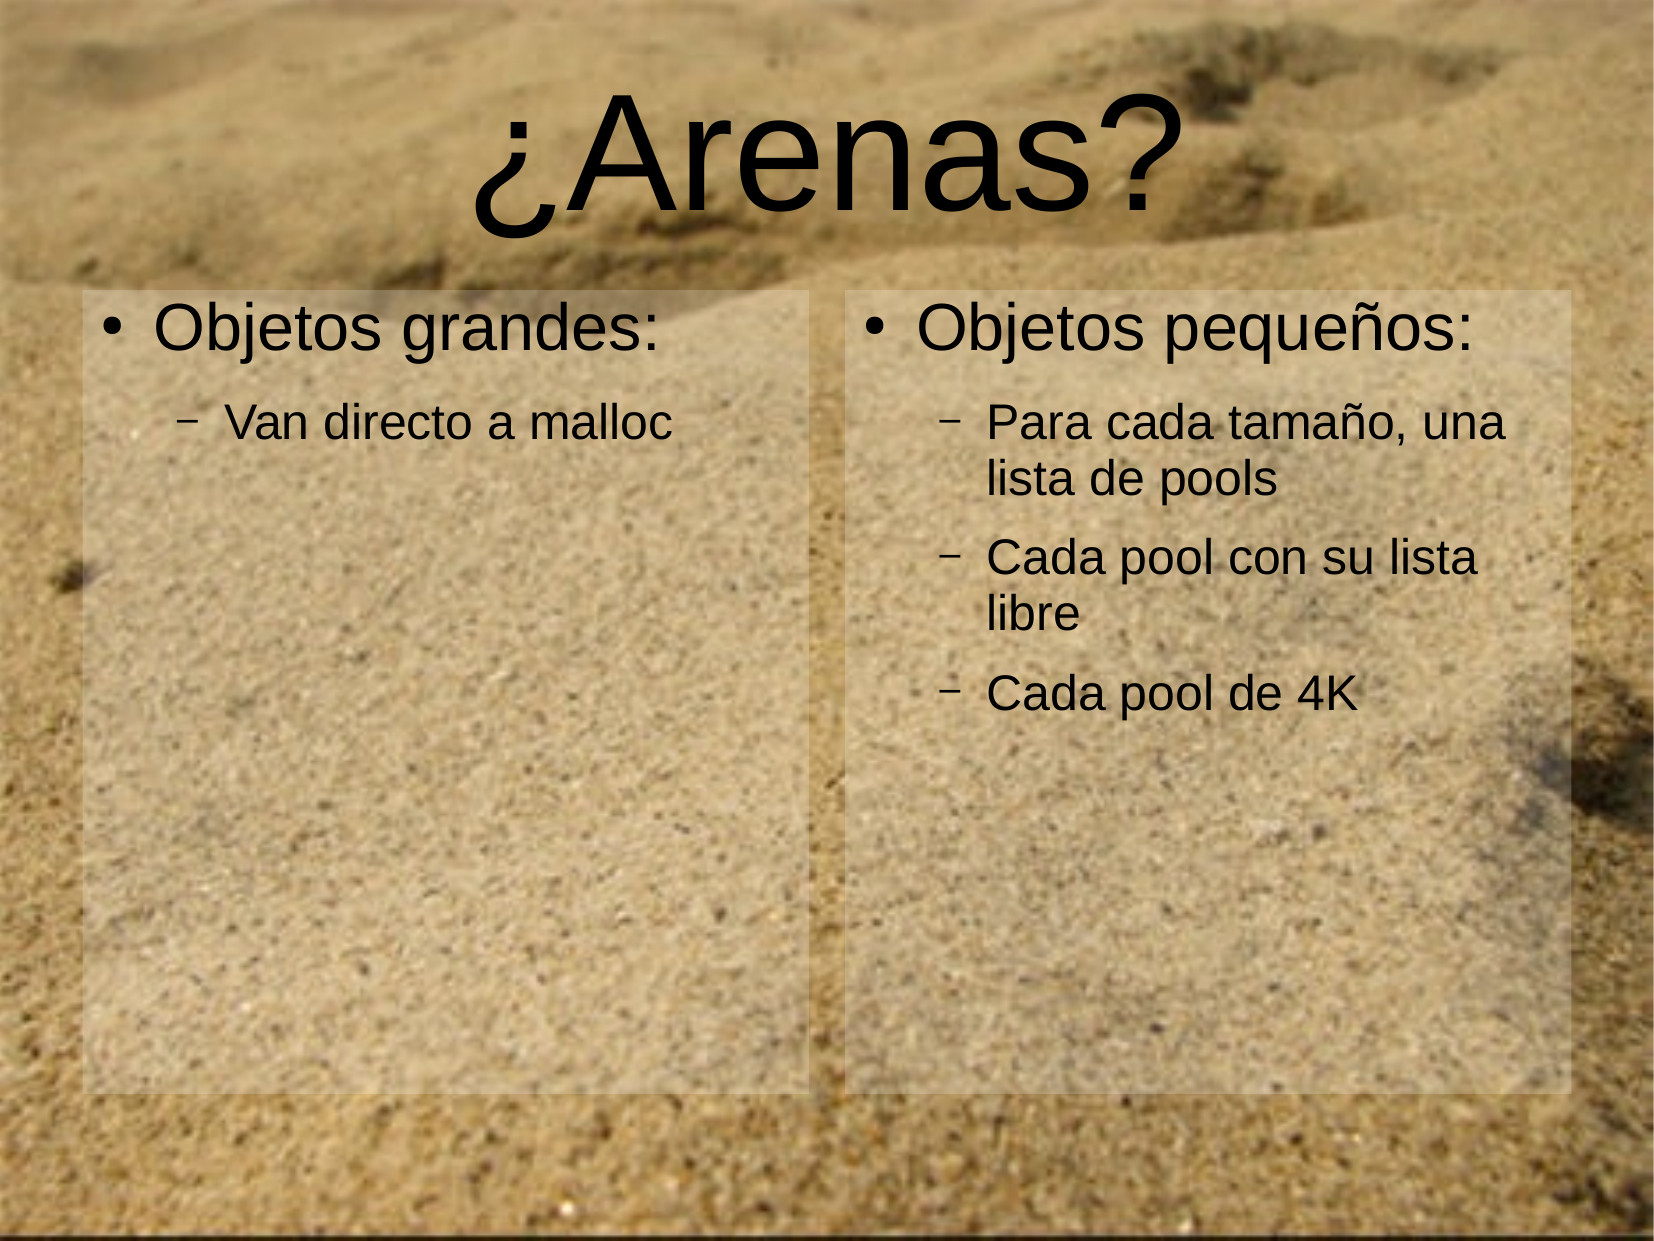

# ¿Arenas?
Objetos grandes:
Van directo a malloc
Objetos pequeños:
Para cada tamaño, una lista de pools
Cada pool con su lista libre
Cada pool de 4K